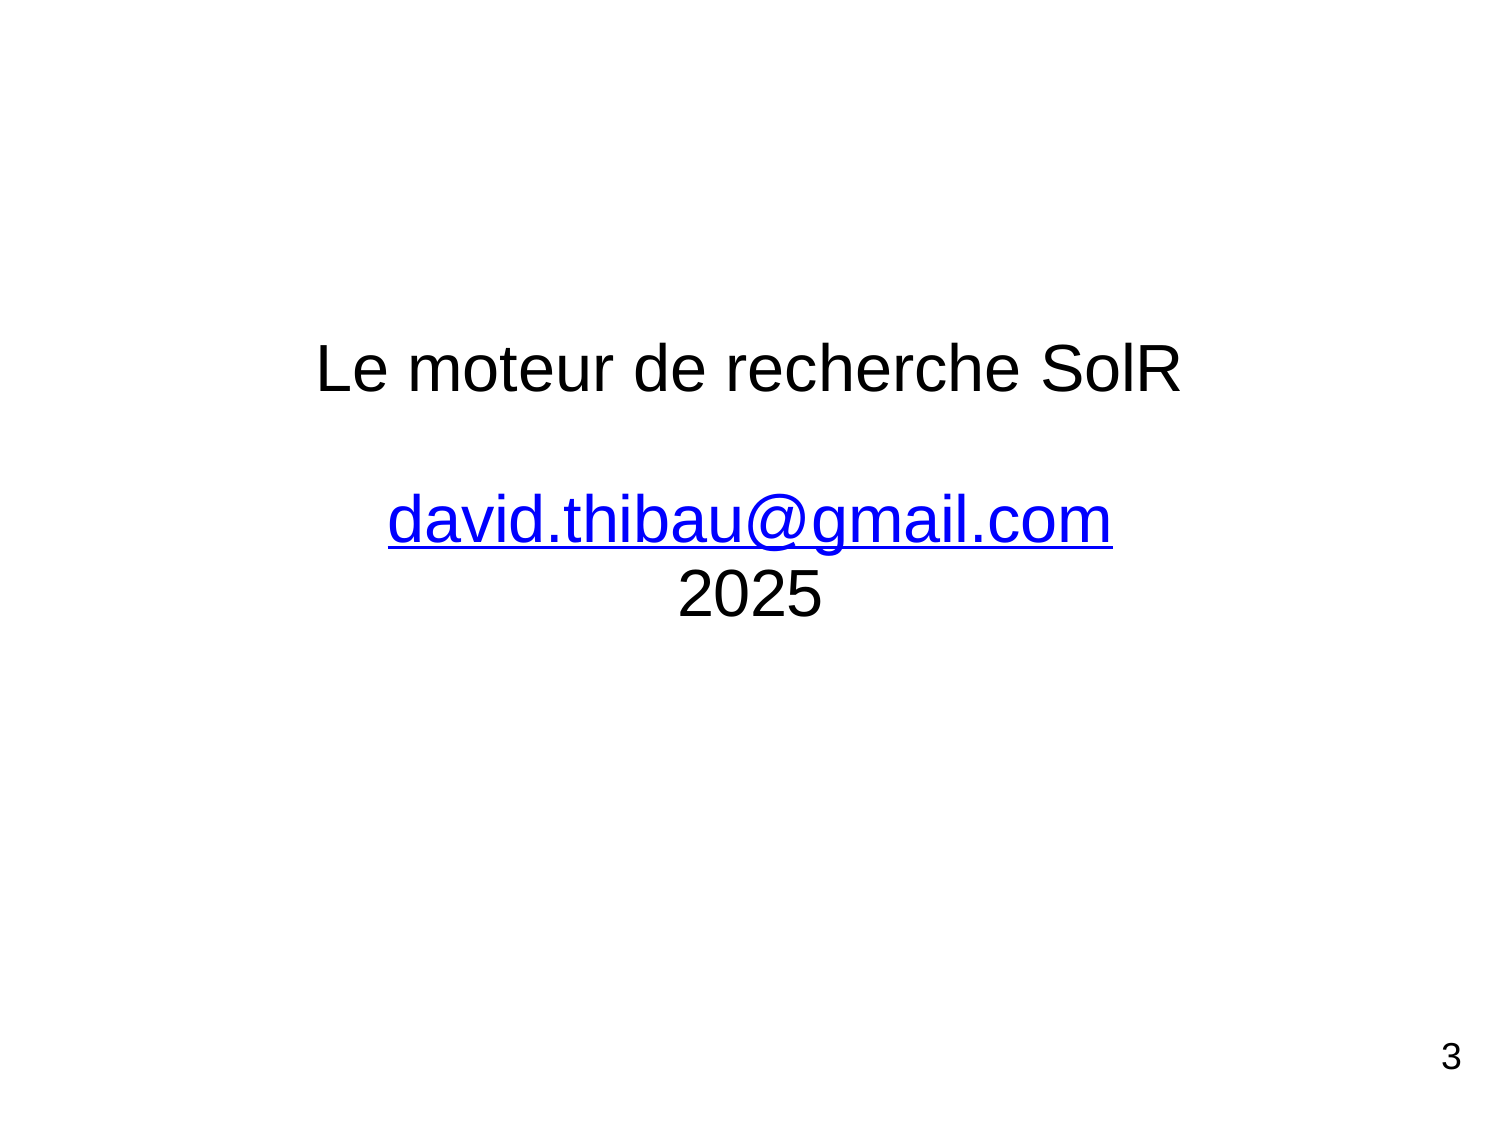

Le moteur de recherche SolR
david.thibau@gmail.com 2025
3